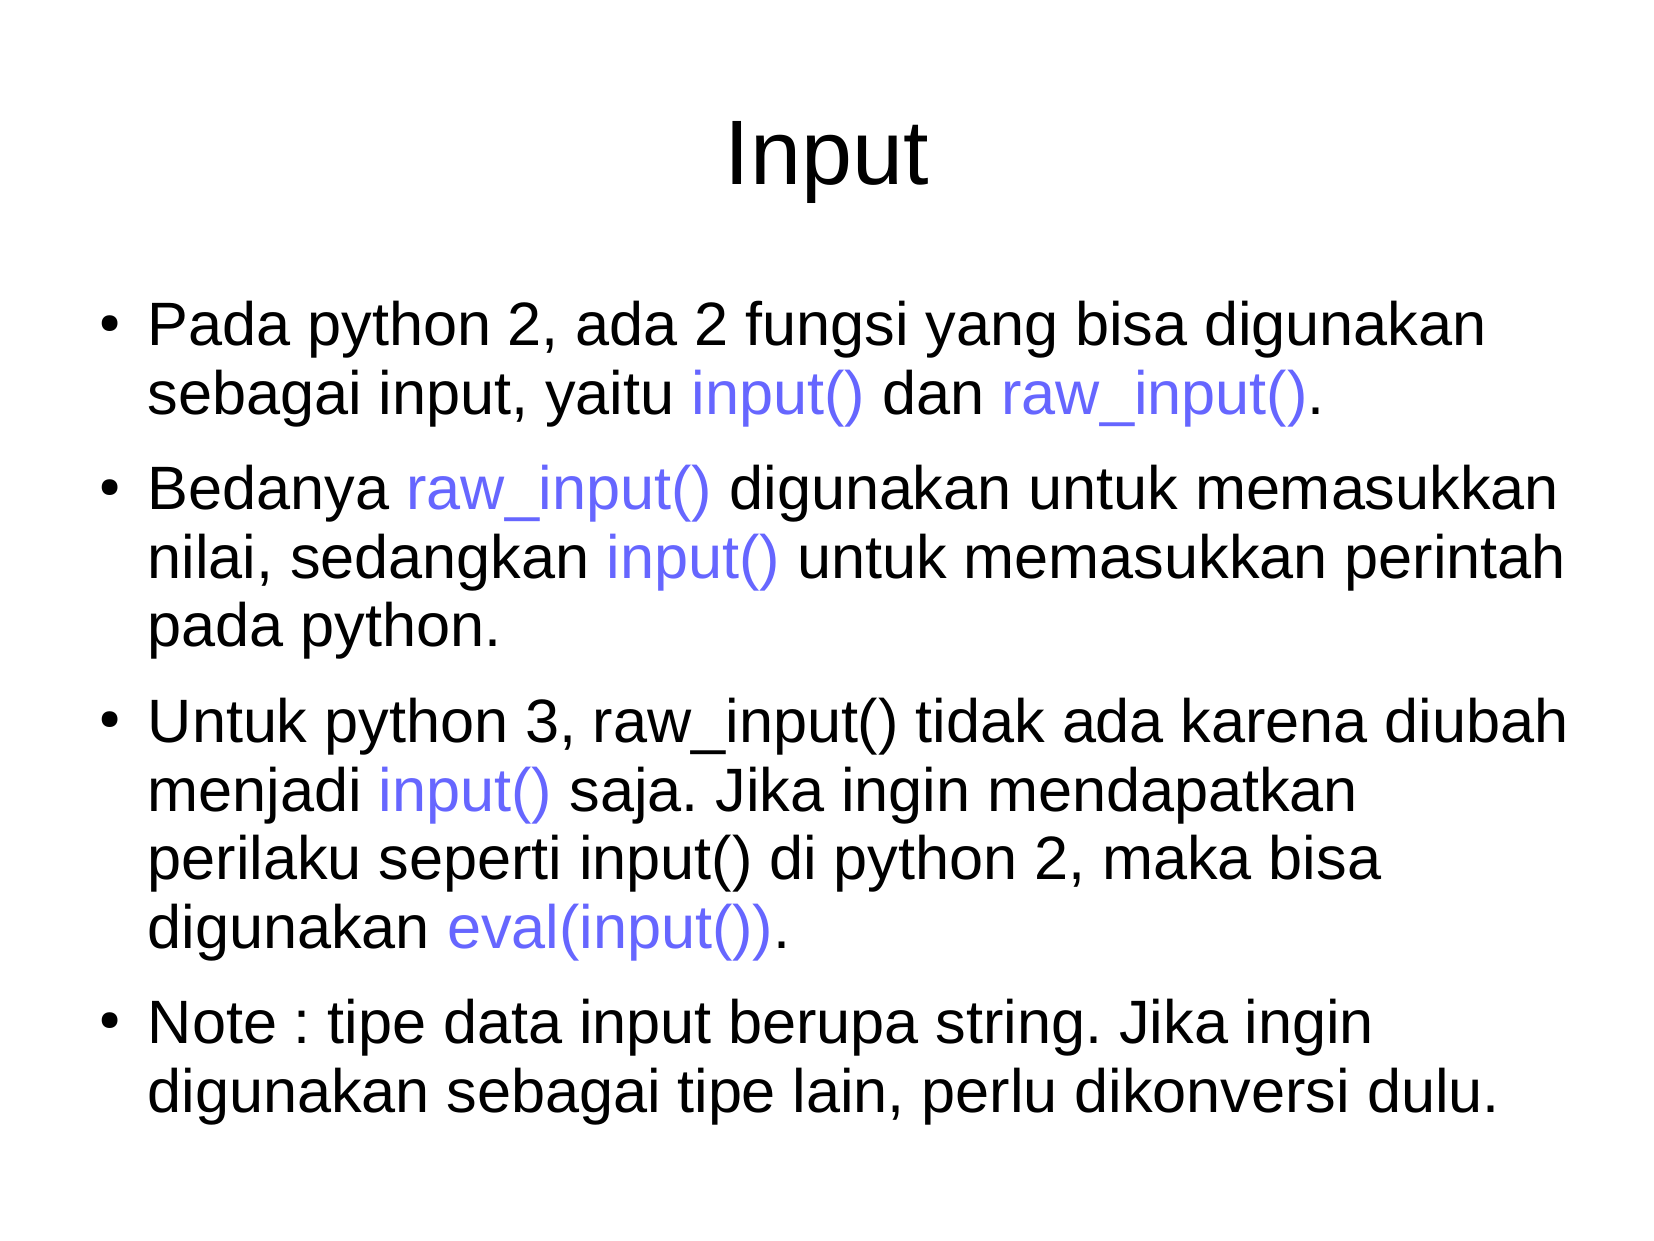

# Input
Pada python 2, ada 2 fungsi yang bisa digunakan sebagai input, yaitu input() dan raw_input().
Bedanya raw_input() digunakan untuk memasukkan nilai, sedangkan input() untuk memasukkan perintah pada python.
Untuk python 3, raw_input() tidak ada karena diubah menjadi input() saja. Jika ingin mendapatkan perilaku seperti input() di python 2, maka bisa digunakan eval(input()).
Note : tipe data input berupa string. Jika ingin digunakan sebagai tipe lain, perlu dikonversi dulu.